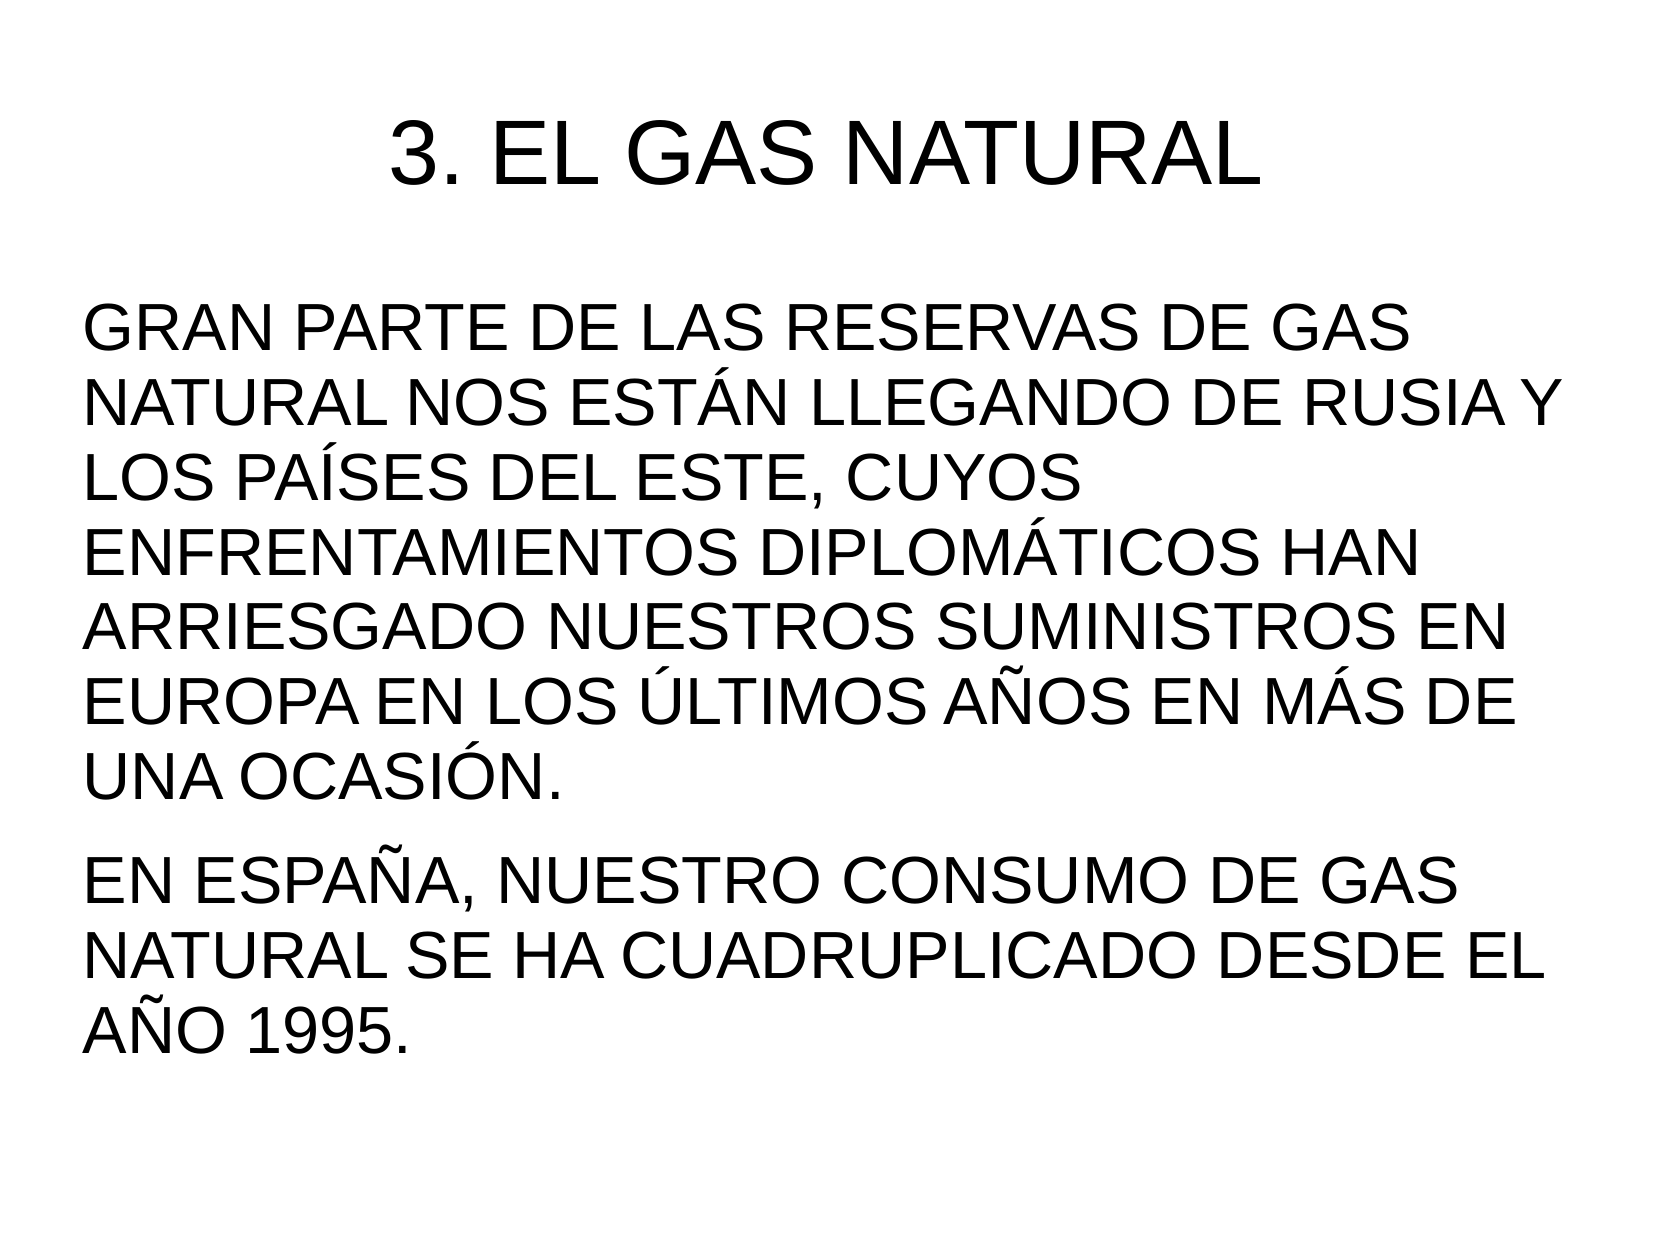

# 3. EL GAS NATURAL
GRAN PARTE DE LAS RESERVAS DE GAS NATURAL NOS ESTÁN LLEGANDO DE RUSIA Y LOS PAÍSES DEL ESTE, CUYOS ENFRENTAMIENTOS DIPLOMÁTICOS HAN ARRIESGADO NUESTROS SUMINISTROS EN EUROPA EN LOS ÚLTIMOS AÑOS EN MÁS DE UNA OCASIÓN.
EN ESPAÑA, NUESTRO CONSUMO DE GAS NATURAL SE HA CUADRUPLICADO DESDE EL AÑO 1995.